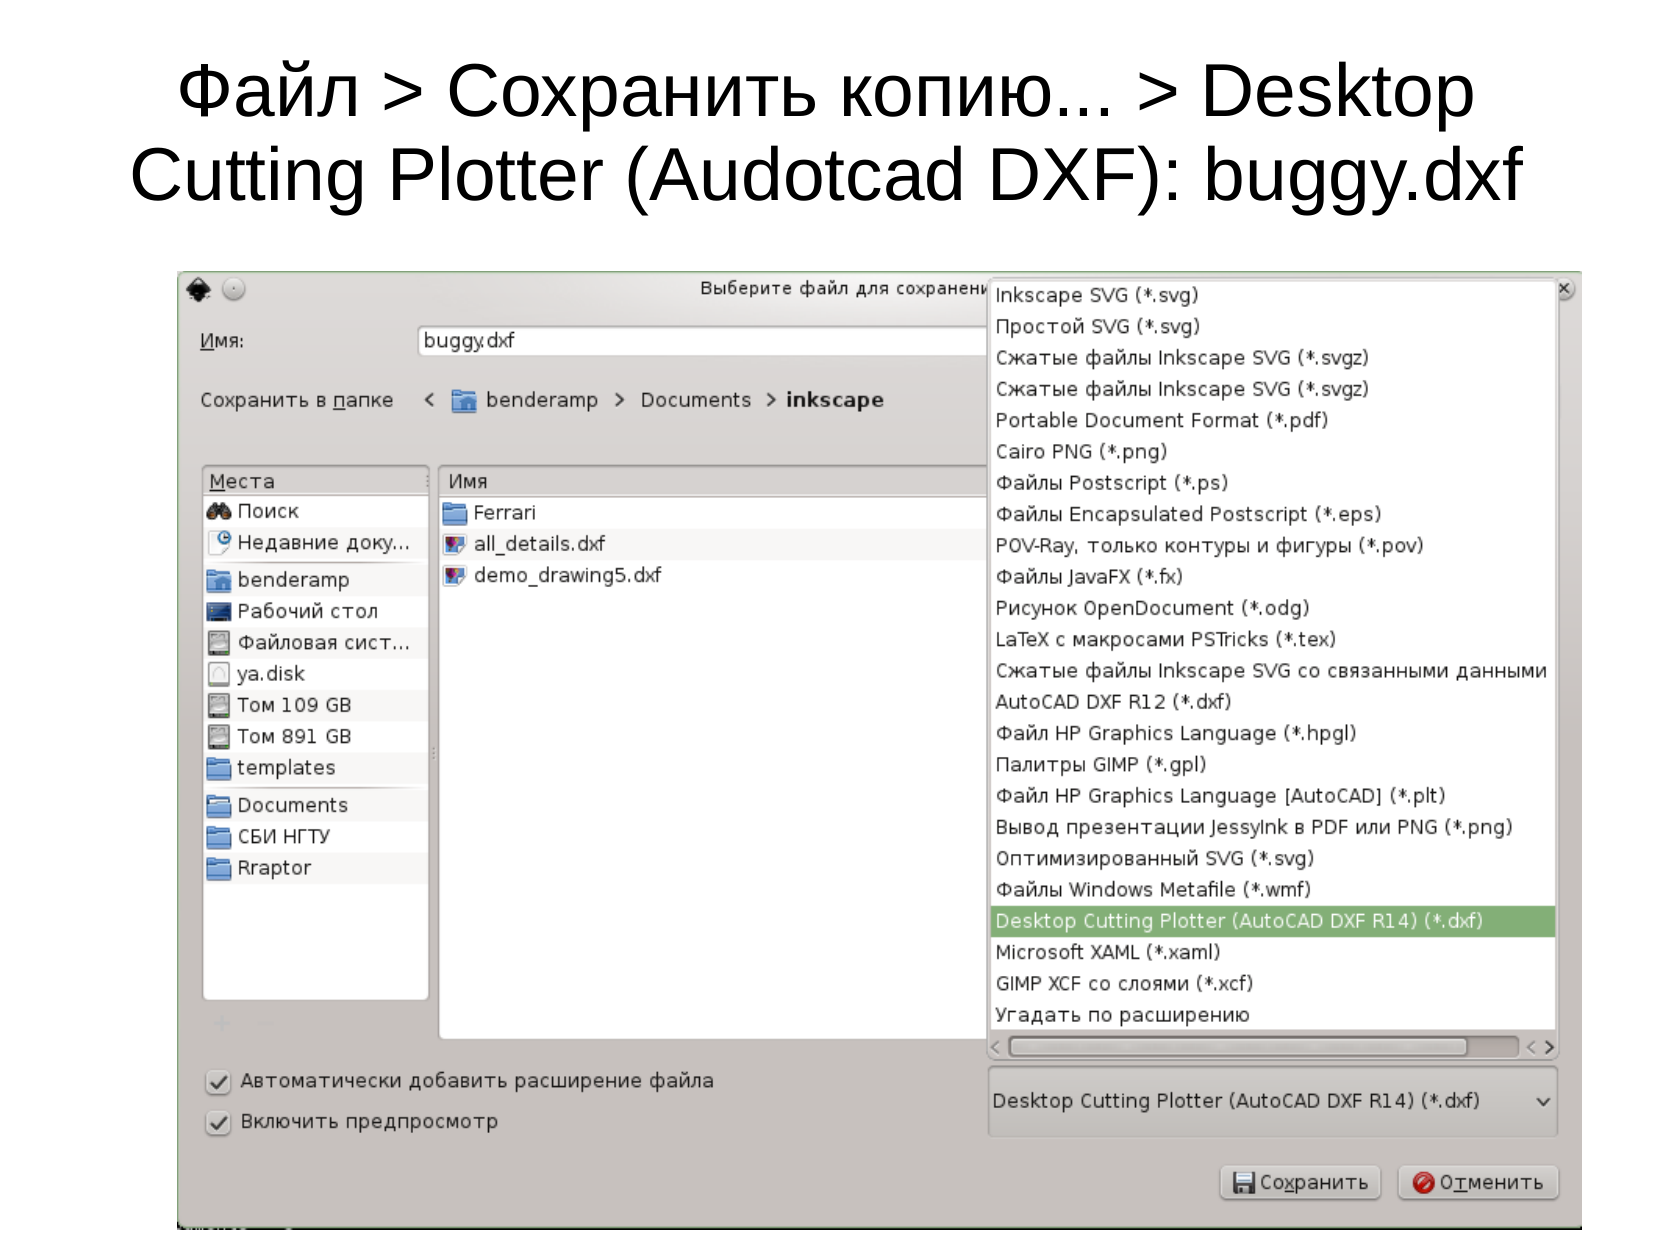

# Файл > Сохранить копию... > Desktop Cutting Plotter (Audotcad DXF): buggy.dxf